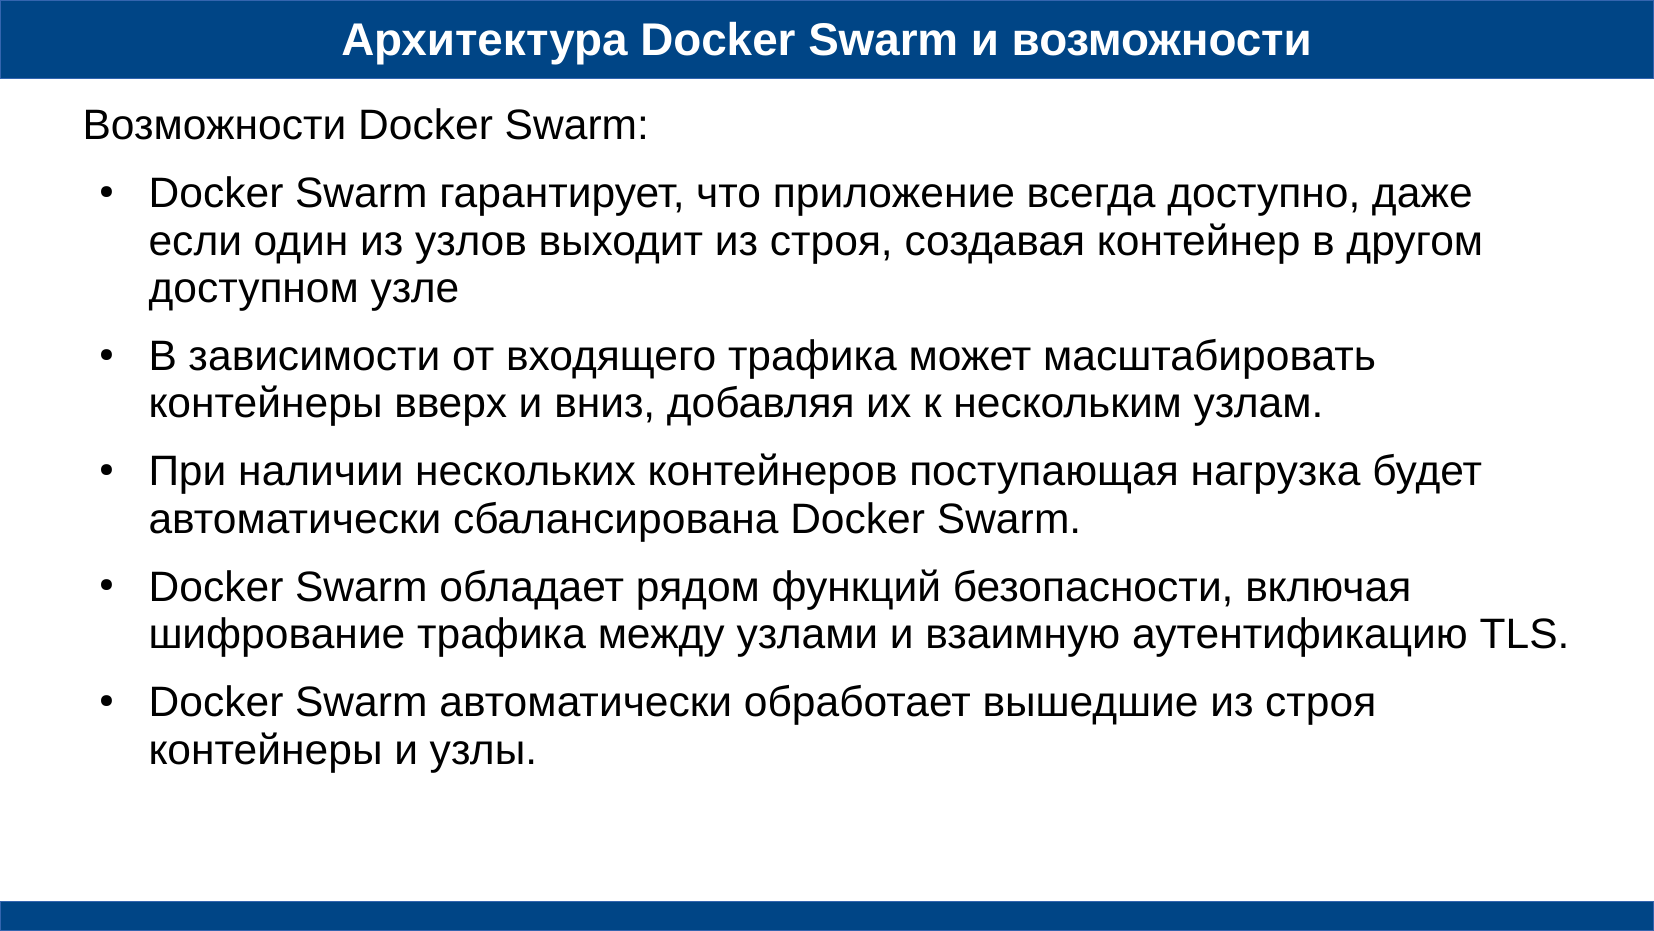

# Архитектура Docker Swarm и возможности
Возможности Docker Swarm:
Docker Swarm гарантирует, что приложение всегда доступно, даже если один из узлов выходит из строя, создавая контейнер в другом доступном узле
В зависимости от входящего трафика может масштабировать контейнеры вверх и вниз, добавляя их к нескольким узлам.
При наличии нескольких контейнеров поступающая нагрузка будет автоматически сбалансирована Docker Swarm.
Docker Swarm обладает рядом функций безопасности, включая шифрование трафика между узлами и взаимную аутентификацию TLS.
Docker Swarm автоматически обработает вышедшие из строя контейнеры и узлы.